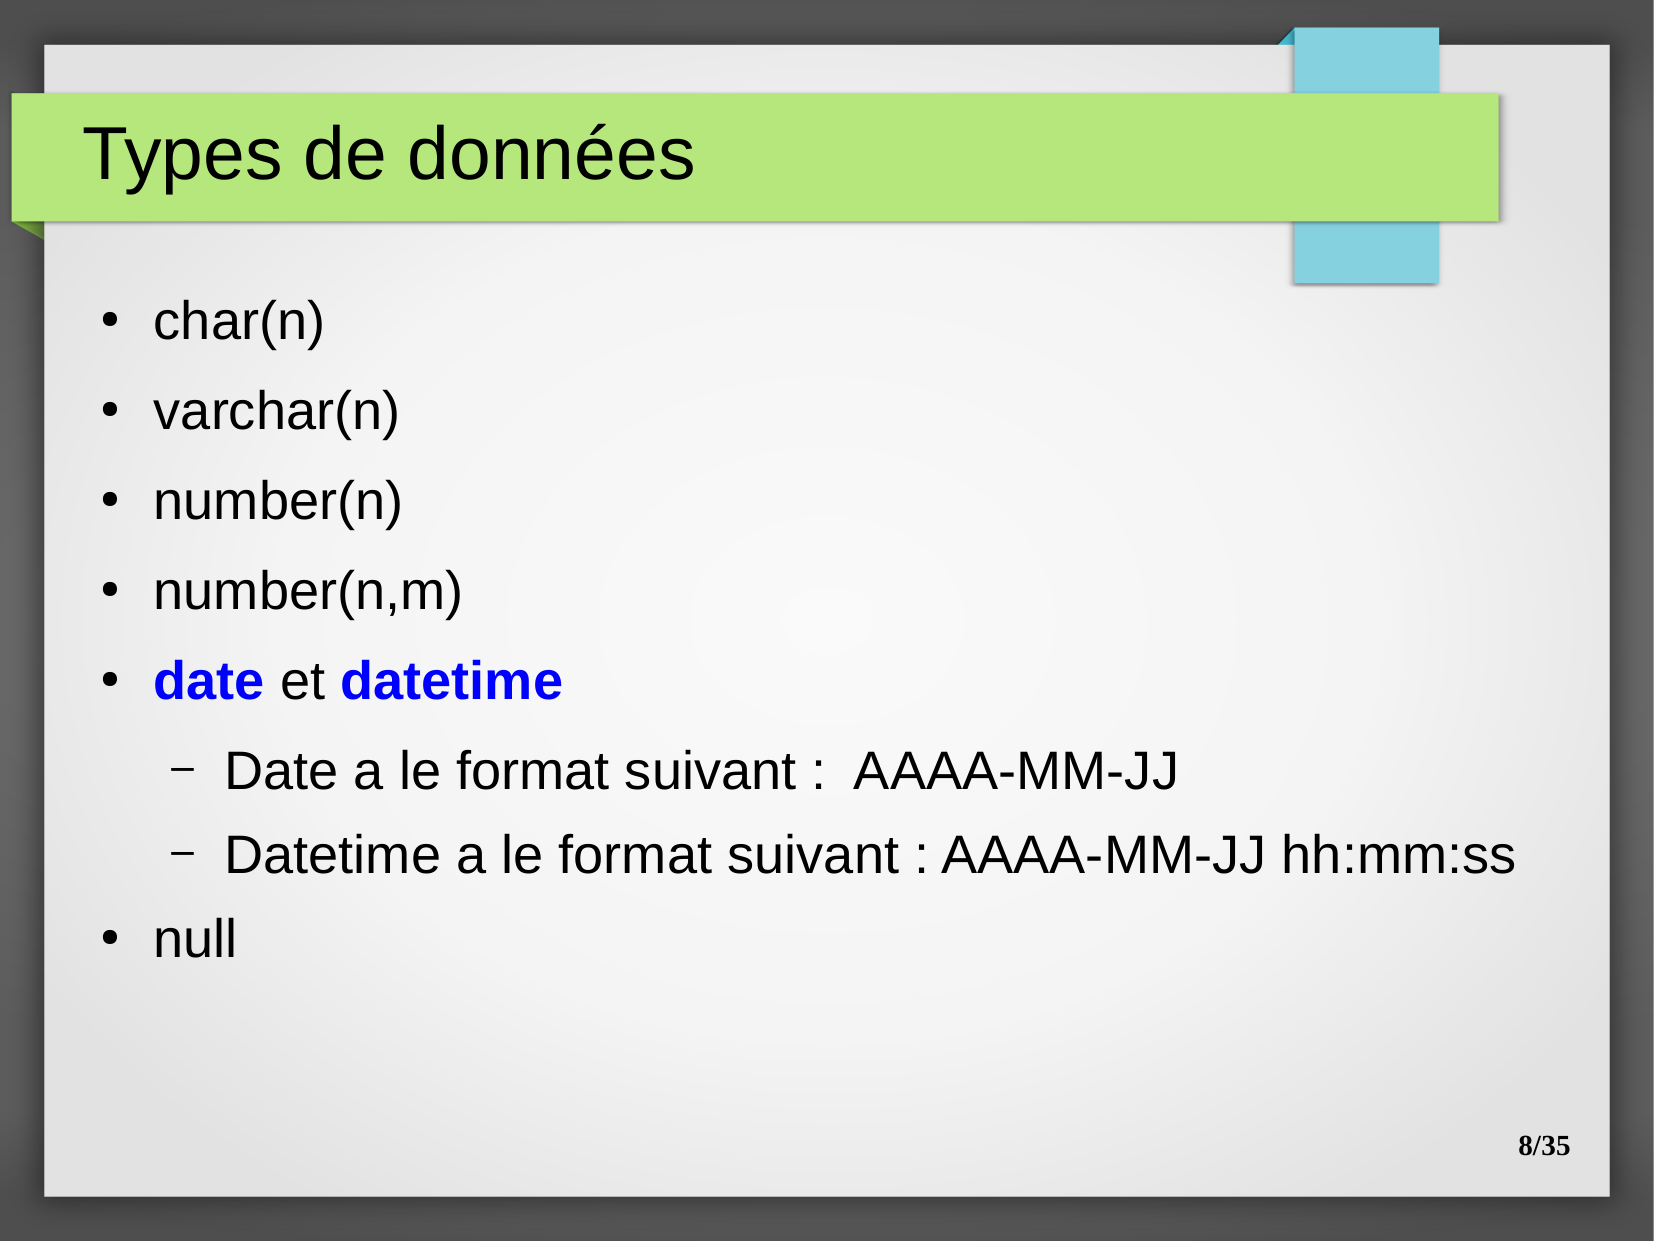

# Types de données
char(n)
varchar(n)
number(n)
number(n,m)
date et datetime
Date a le format suivant : AAAA-MM-JJ
Datetime a le format suivant : AAAA-MM-JJ hh:mm:ss
null
8